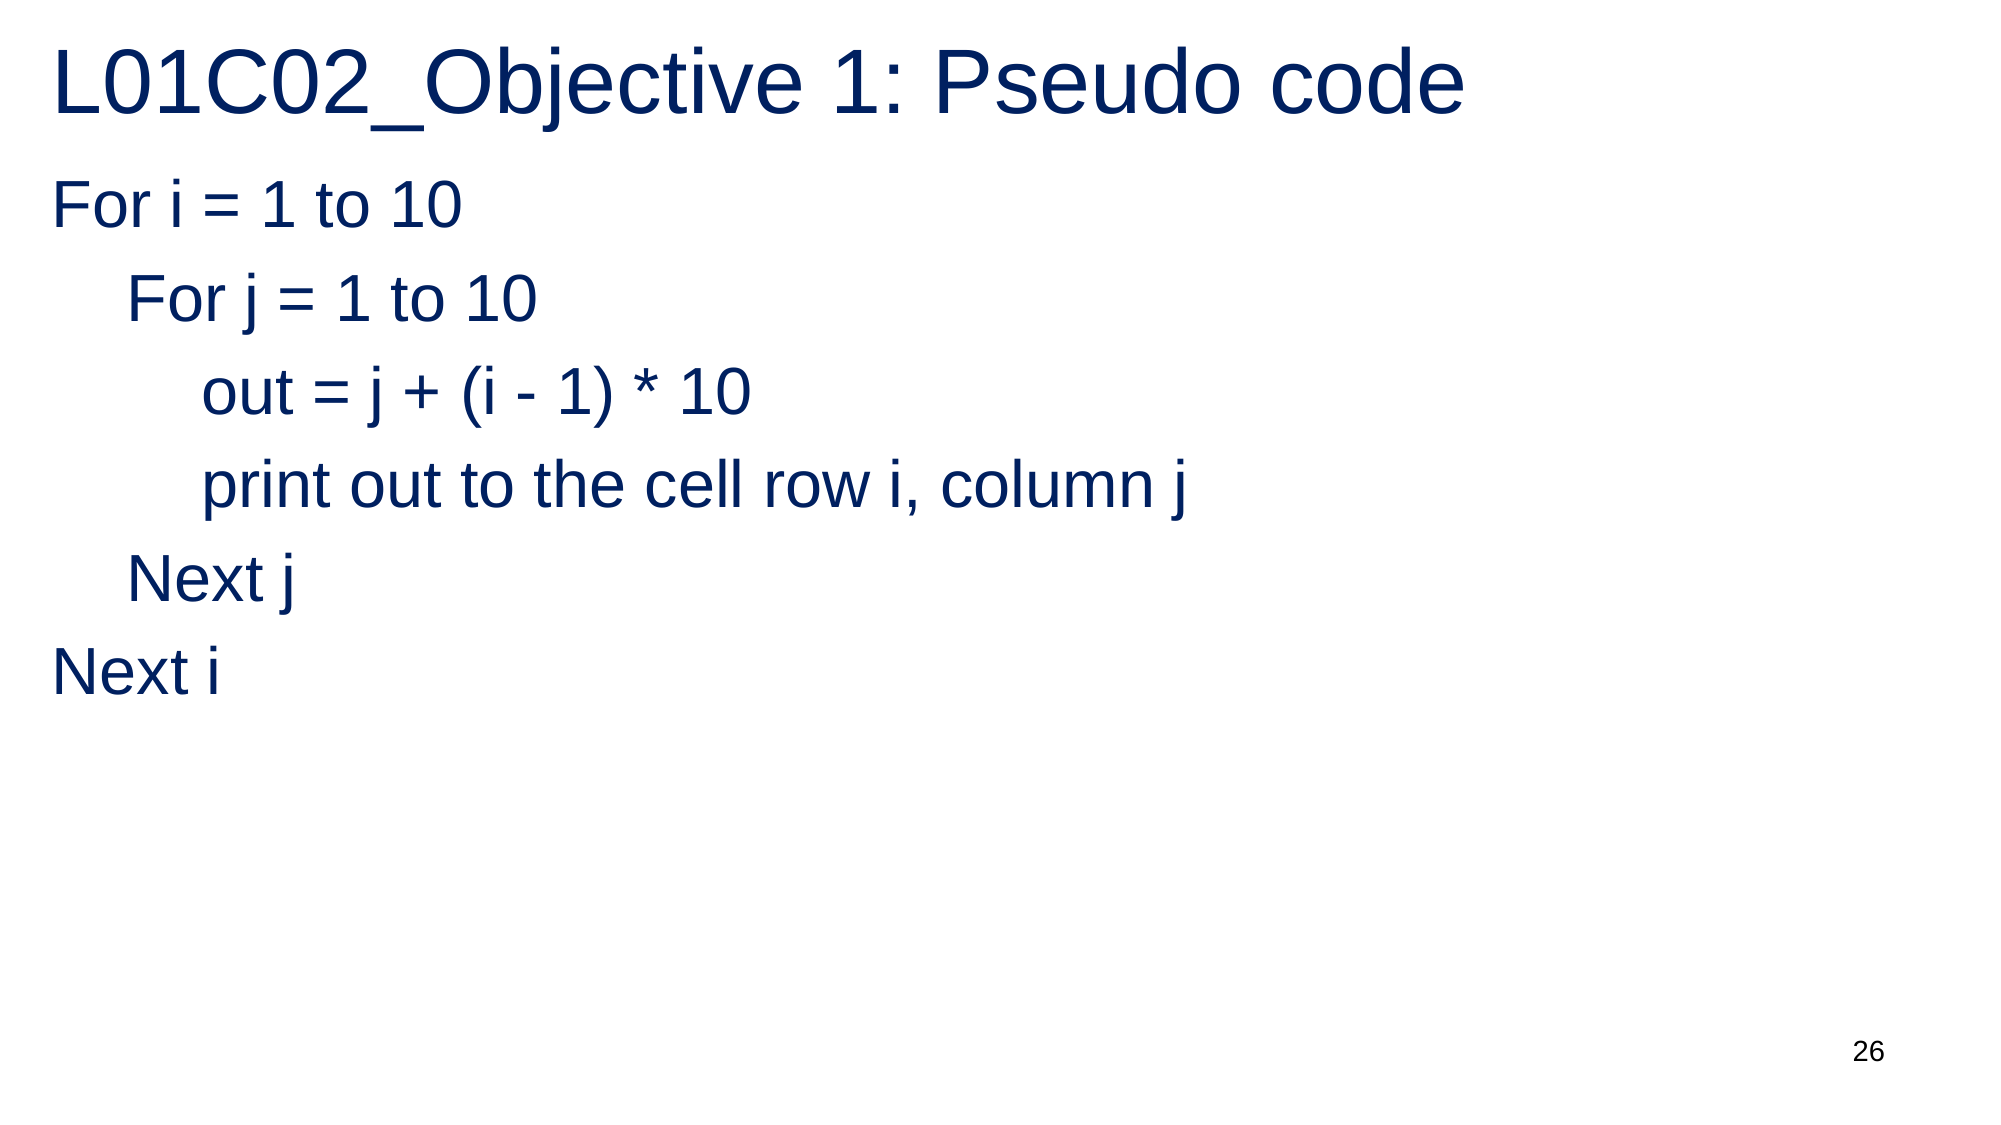

# L01C02_Objective 1: Pseudo code
For i = 1 to 10
	For j = 1 to 10
		out = j + (i - 1) * 10
		print out to the cell row i, column j
	Next j
Next i